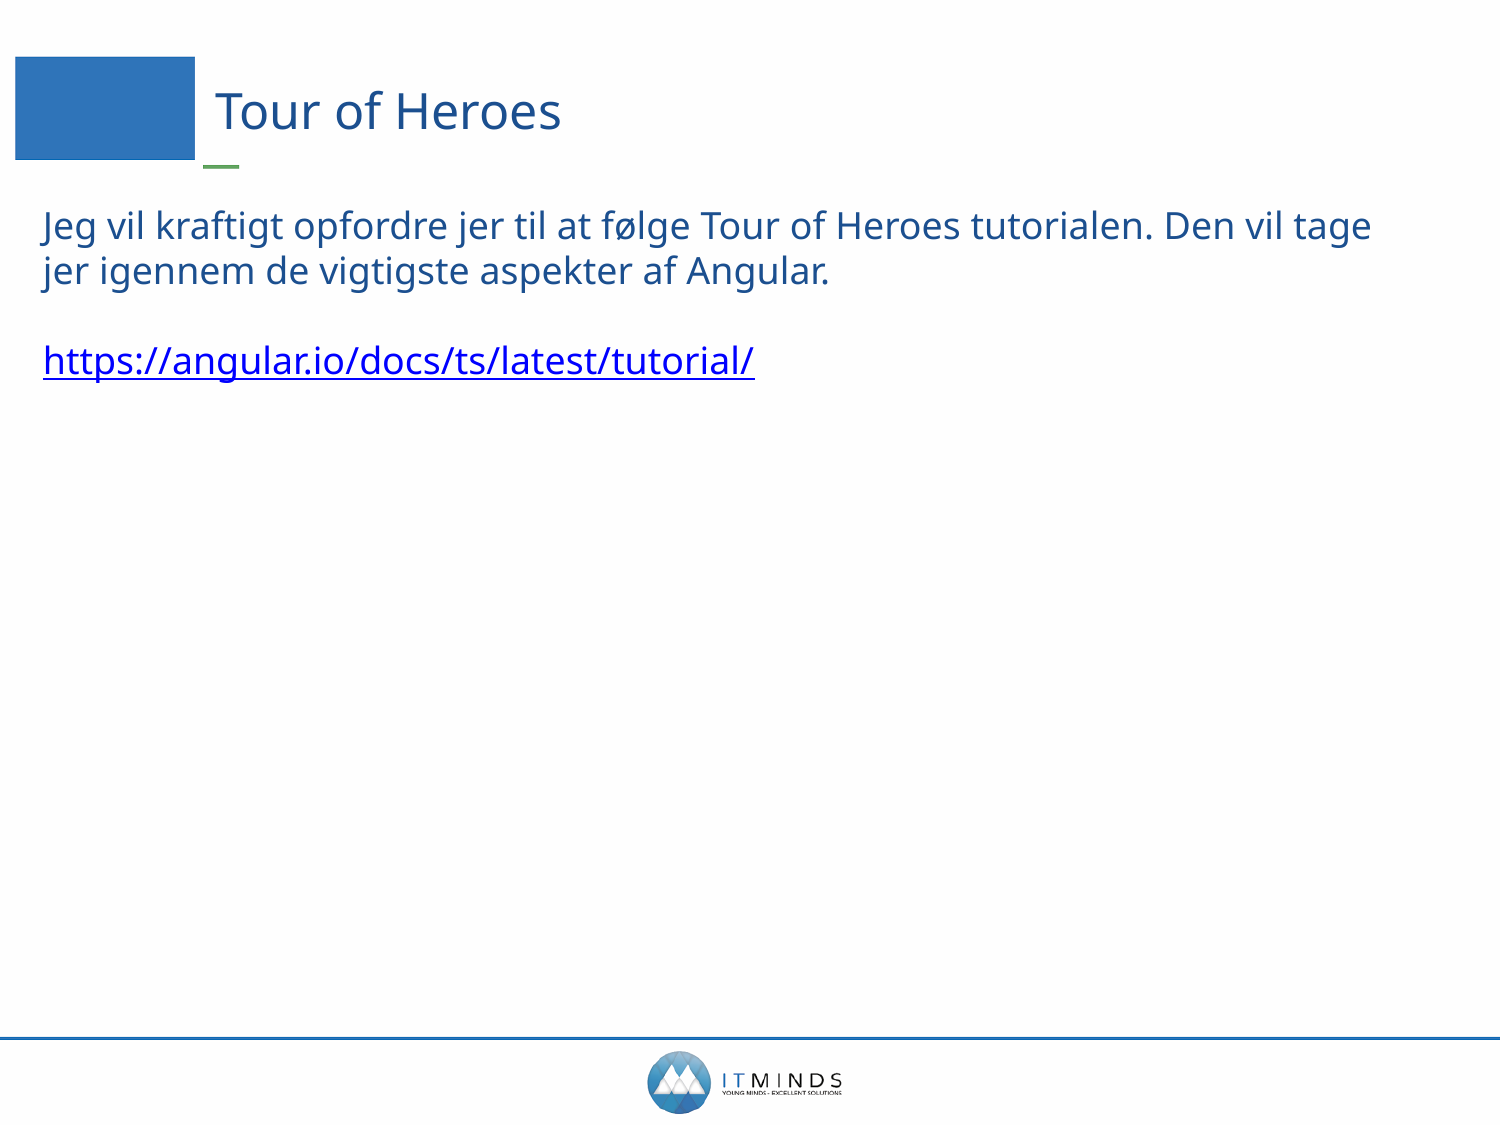

# Tour of Heroes
Jeg vil kraftigt opfordre jer til at følge Tour of Heroes tutorialen. Den vil tage jer igennem de vigtigste aspekter af Angular.
https://angular.io/docs/ts/latest/tutorial/